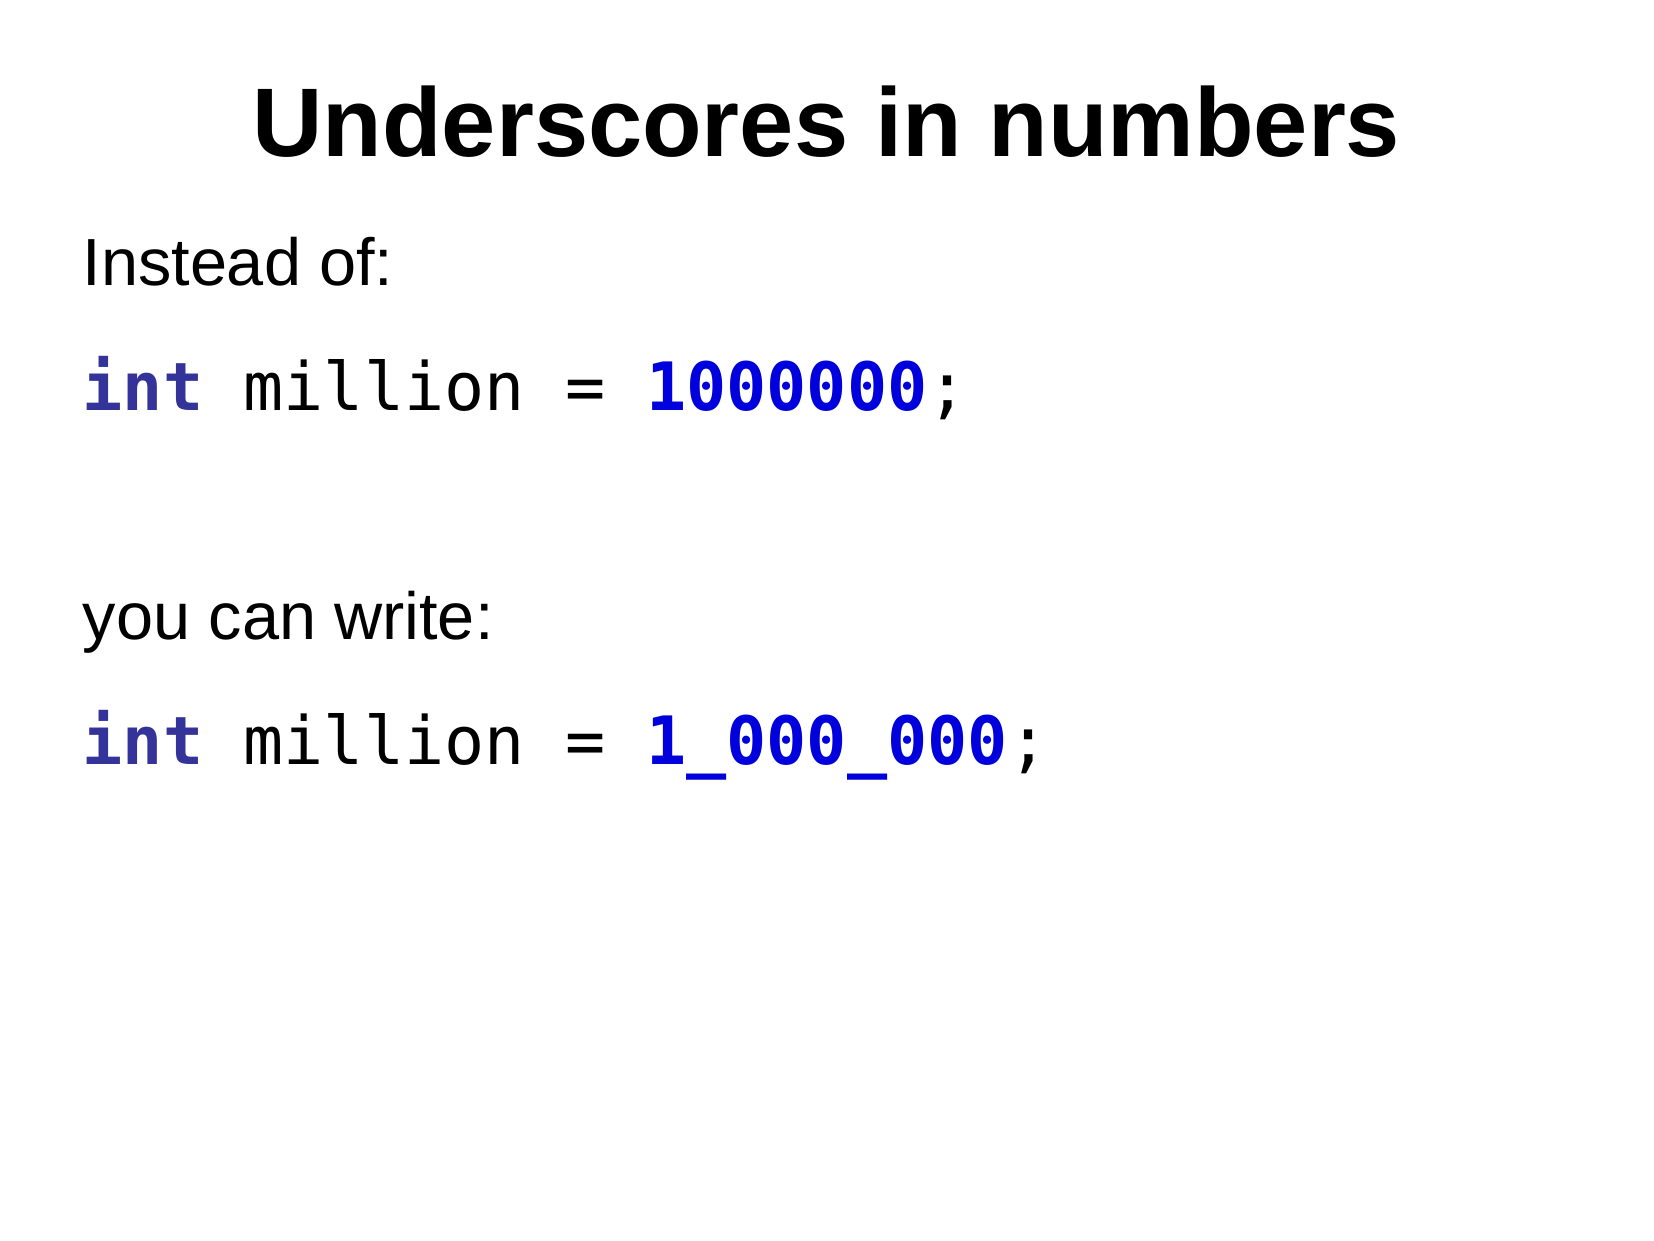

# Underscores in numbers
Instead of:
int million = 1000000;
you can write:
int million = 1_000_000;